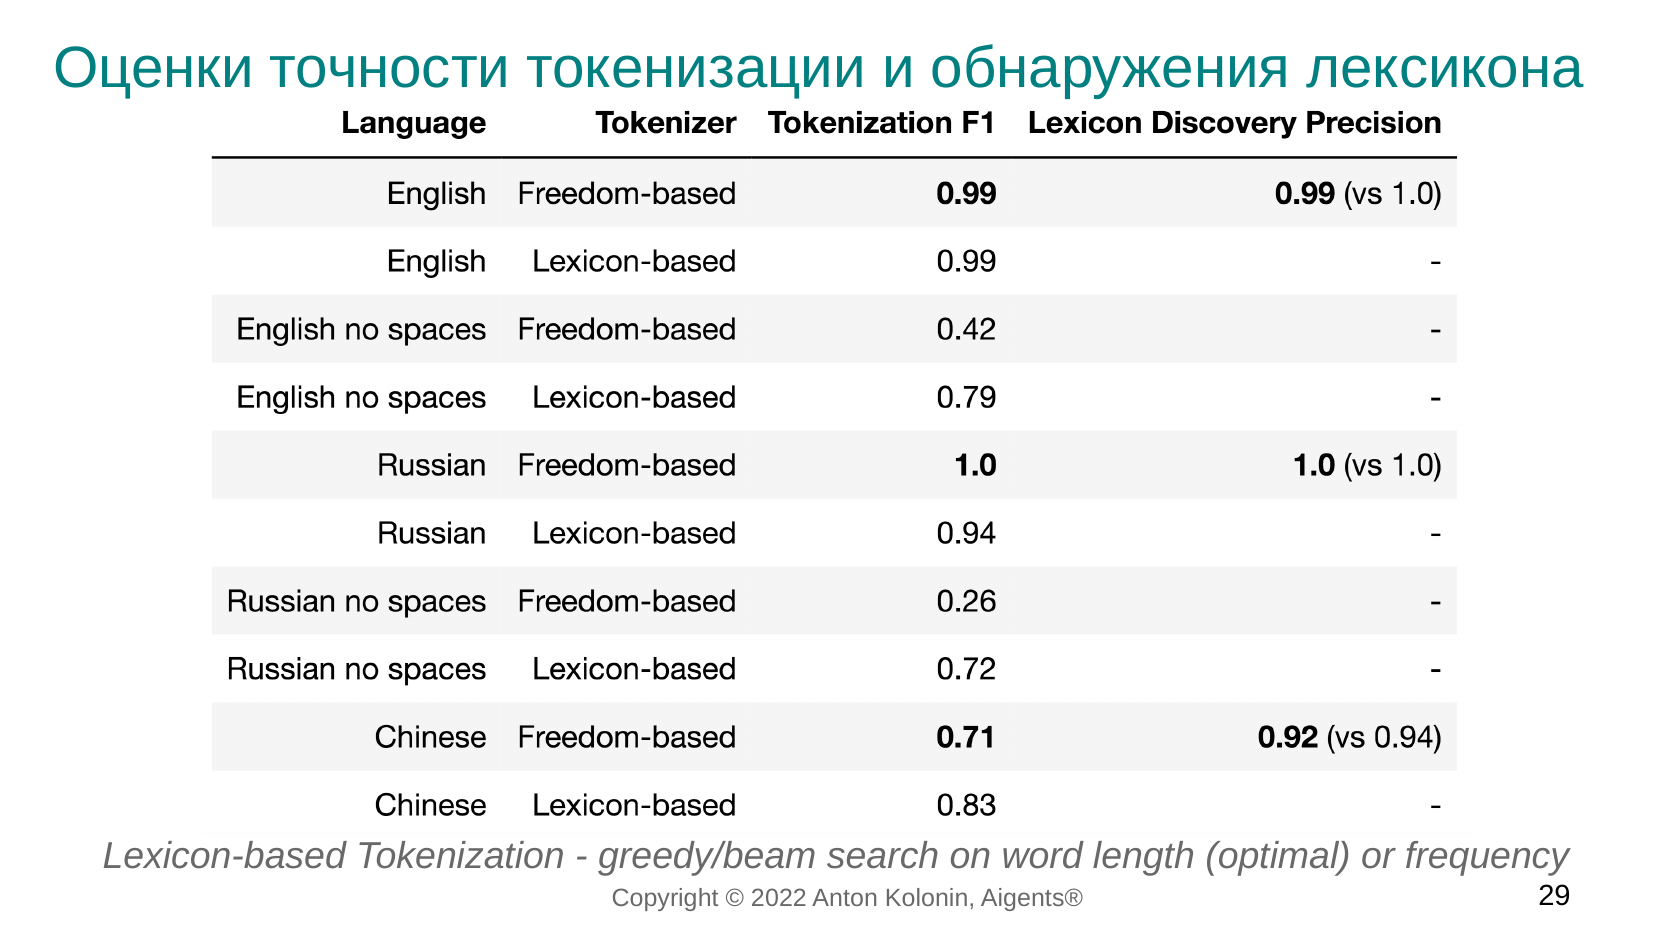

Оценки точности токенизации и обнаружения лексикона
Lexicon-based Tokenization - greedy/beam search on word length (optimal) or frequency
Copyright © 2022 Anton Kolonin, Aigents®
29